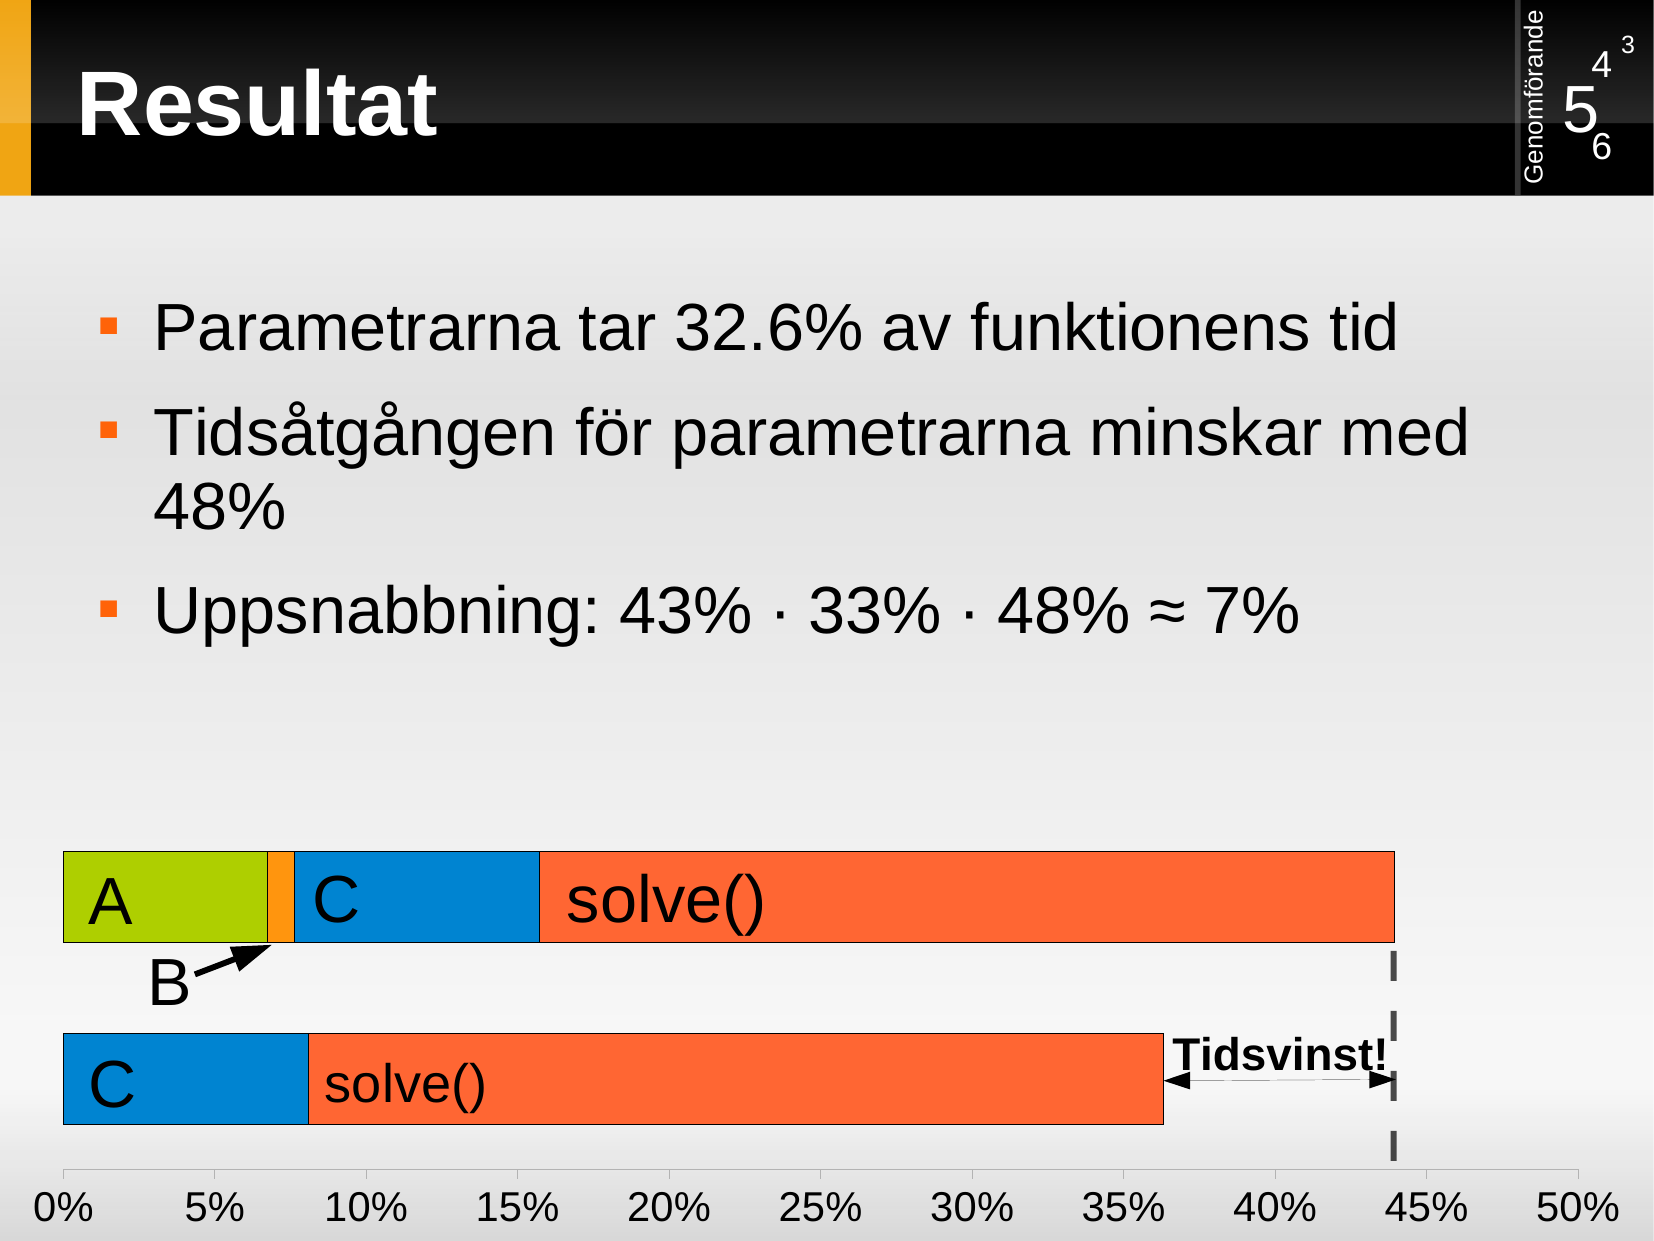

# Resultat
3
4
Genomförande
5
6
Parametrarna tar 32.6% av funktionens tid
Tidsåtgången för parametrarna minskar med 48%
Uppsnabbning: 43% ∙ 33% ∙ 48% ≈ 7%
### Chart
| Category | | | | B | Win | |
|---|---|---|---|---|---|---|
| a | 0.0 | 0.0 | 0.083043478 | 0.289782608 | 0.078429952 | 0.575555556 |
| b | 0.069202899 | 0.009227053 | 0.083043478 | 0.289782608 | 0.0 | 0.575555556 |C
solve()
A
B
Tidsvinst!
C
solve()